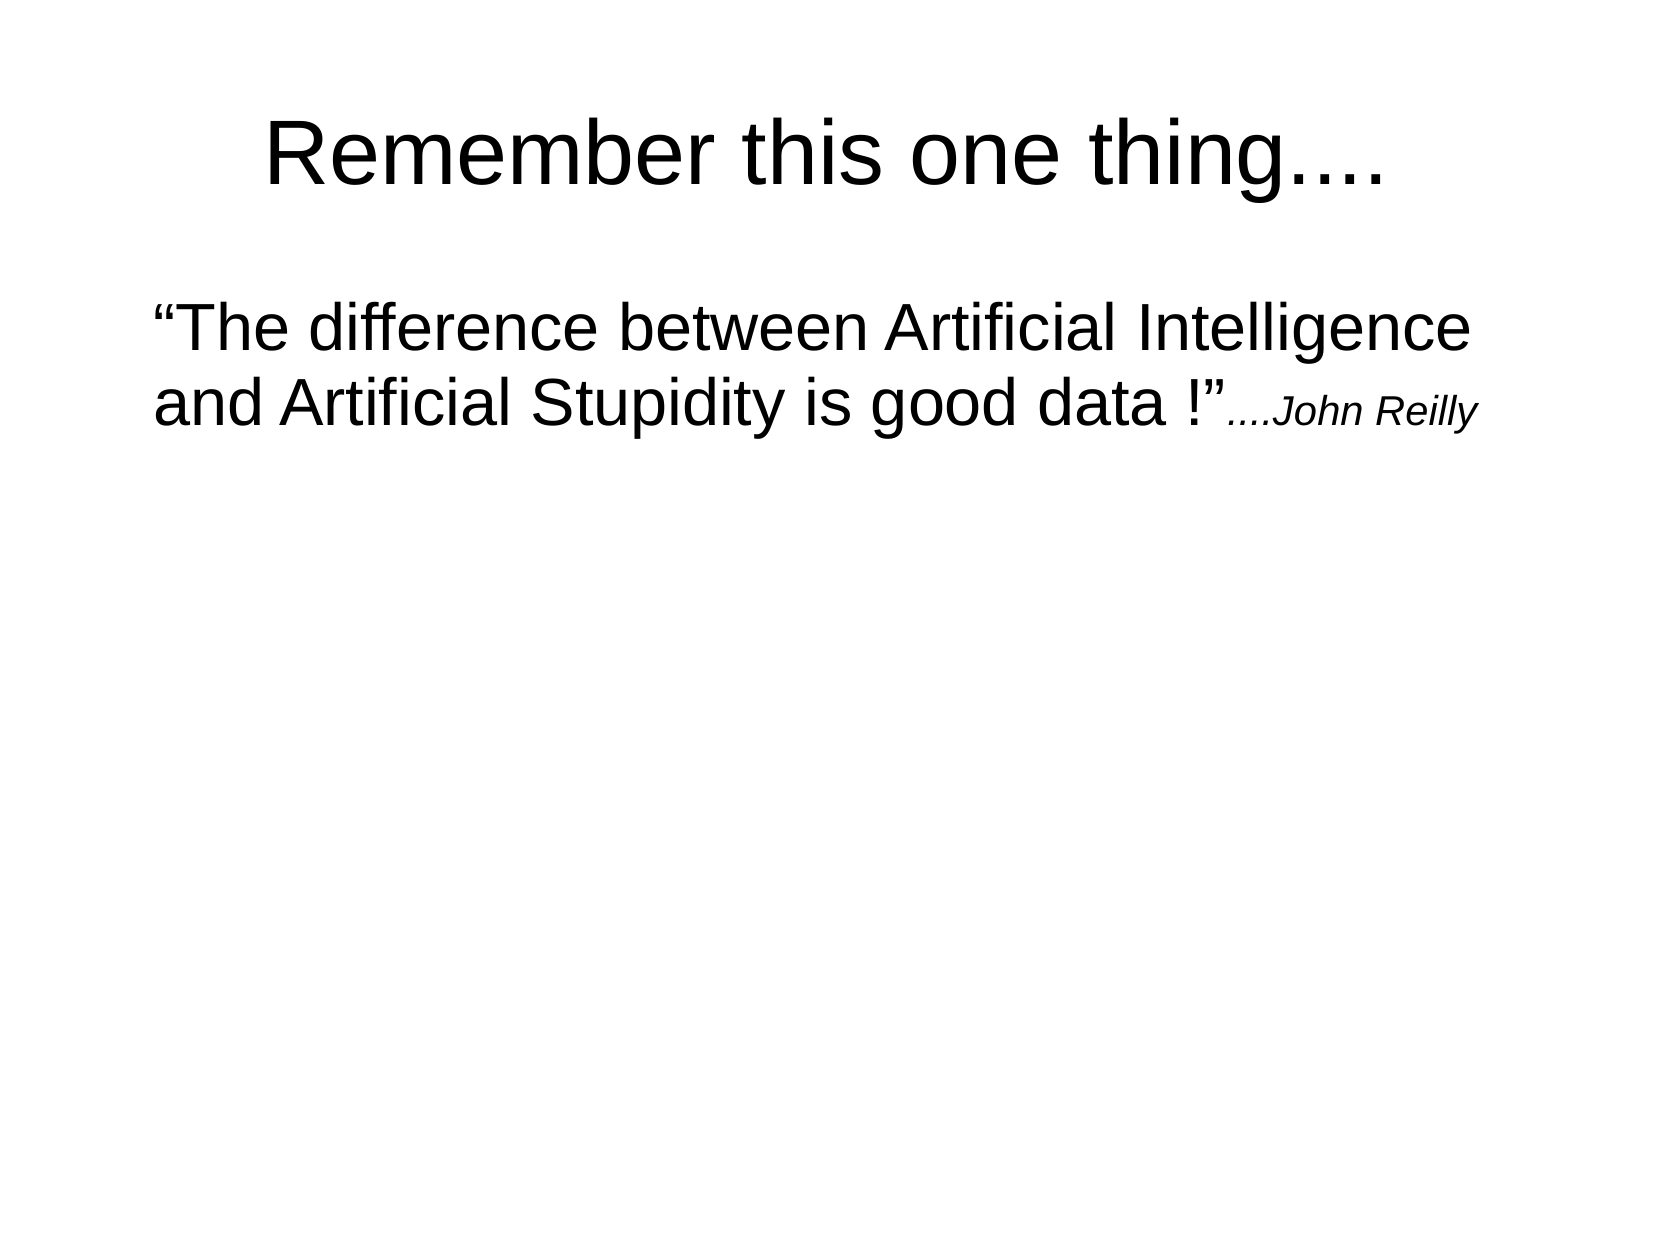

# Remember this one thing....
“The difference between Artificial Intelligence and Artificial Stupidity is good data !”....John Reilly